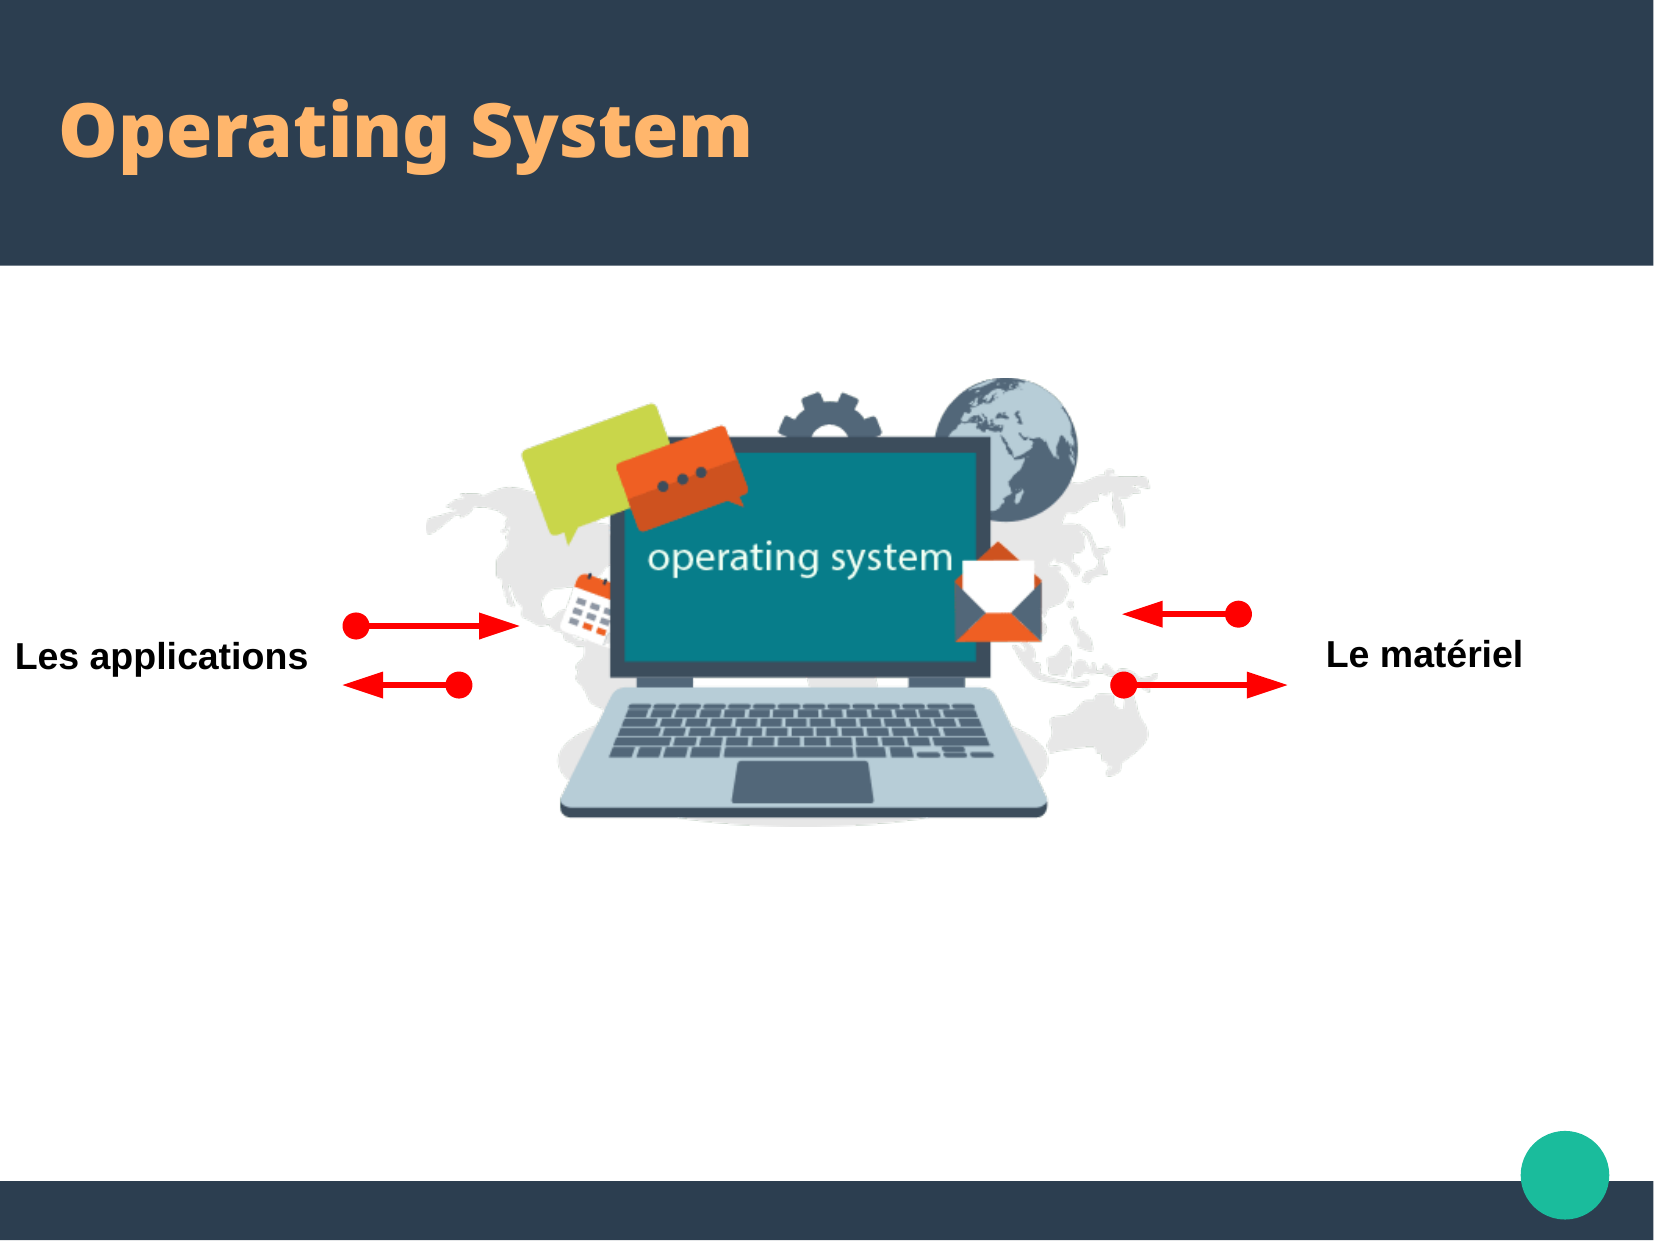

# Operating System
Le matériel
Les applications